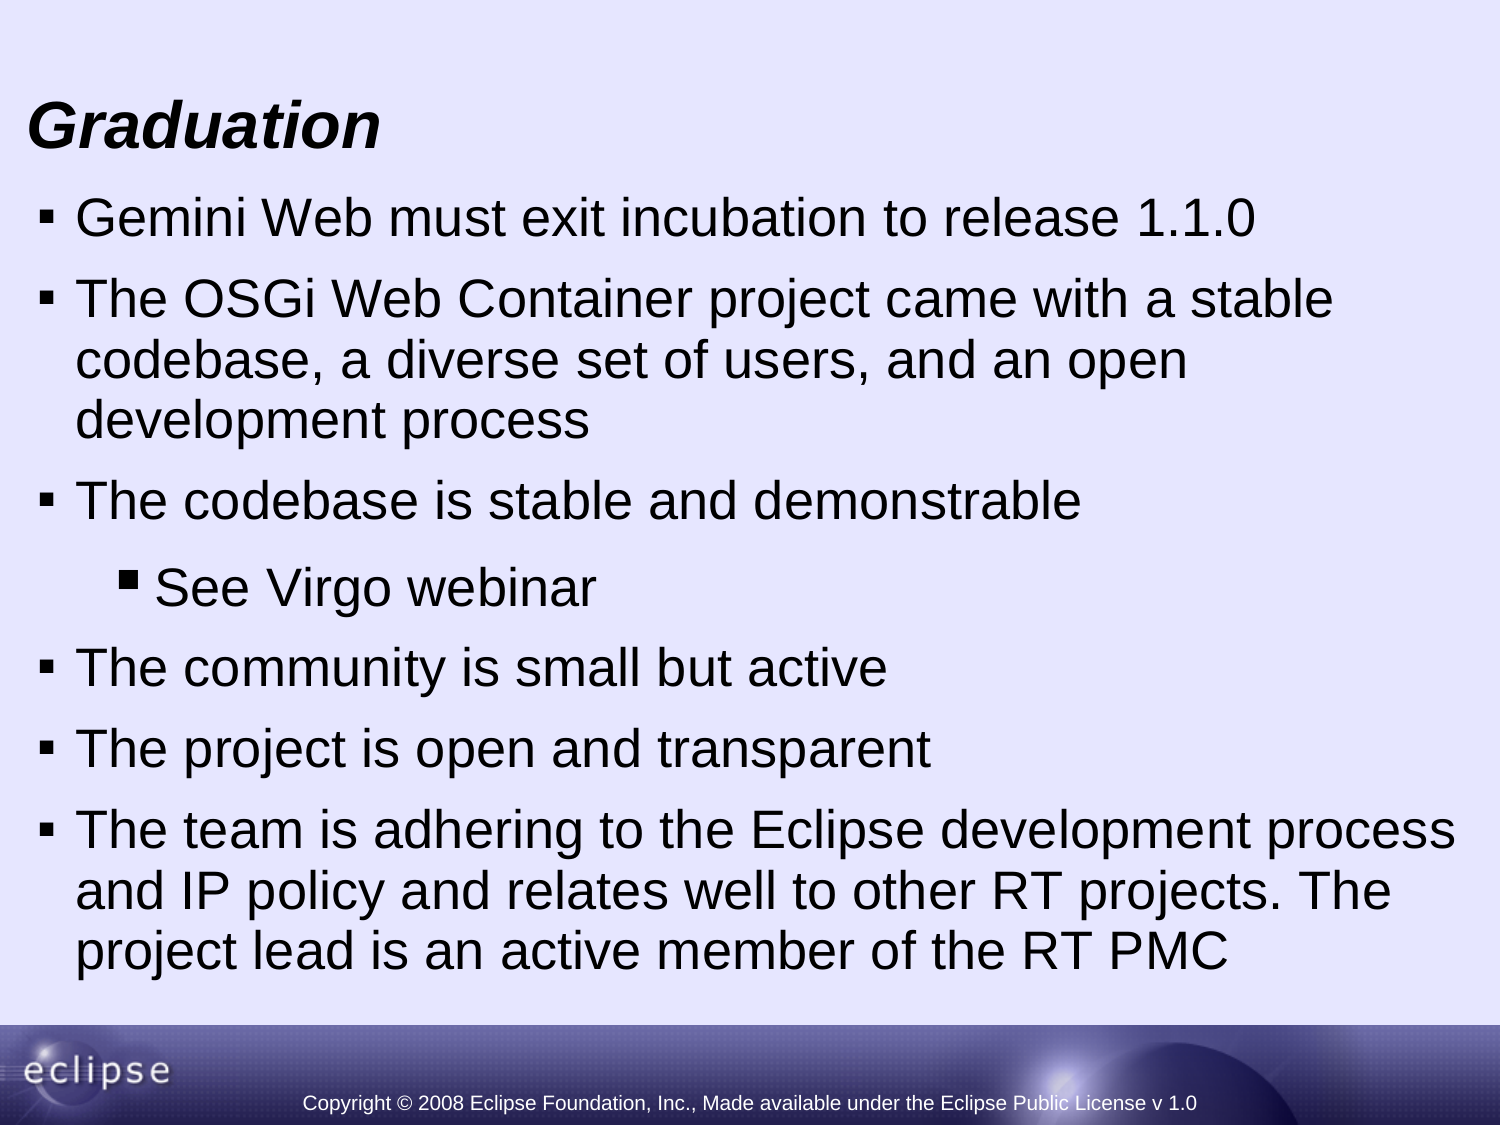

# Graduation
Gemini Web must exit incubation to release 1.1.0
The OSGi Web Container project came with a stable codebase, a diverse set of users, and an open development process
The codebase is stable and demonstrable
See Virgo webinar
The community is small but active
The project is open and transparent
The team is adhering to the Eclipse development process and IP policy and relates well to other RT projects. The project lead is an active member of the RT PMC